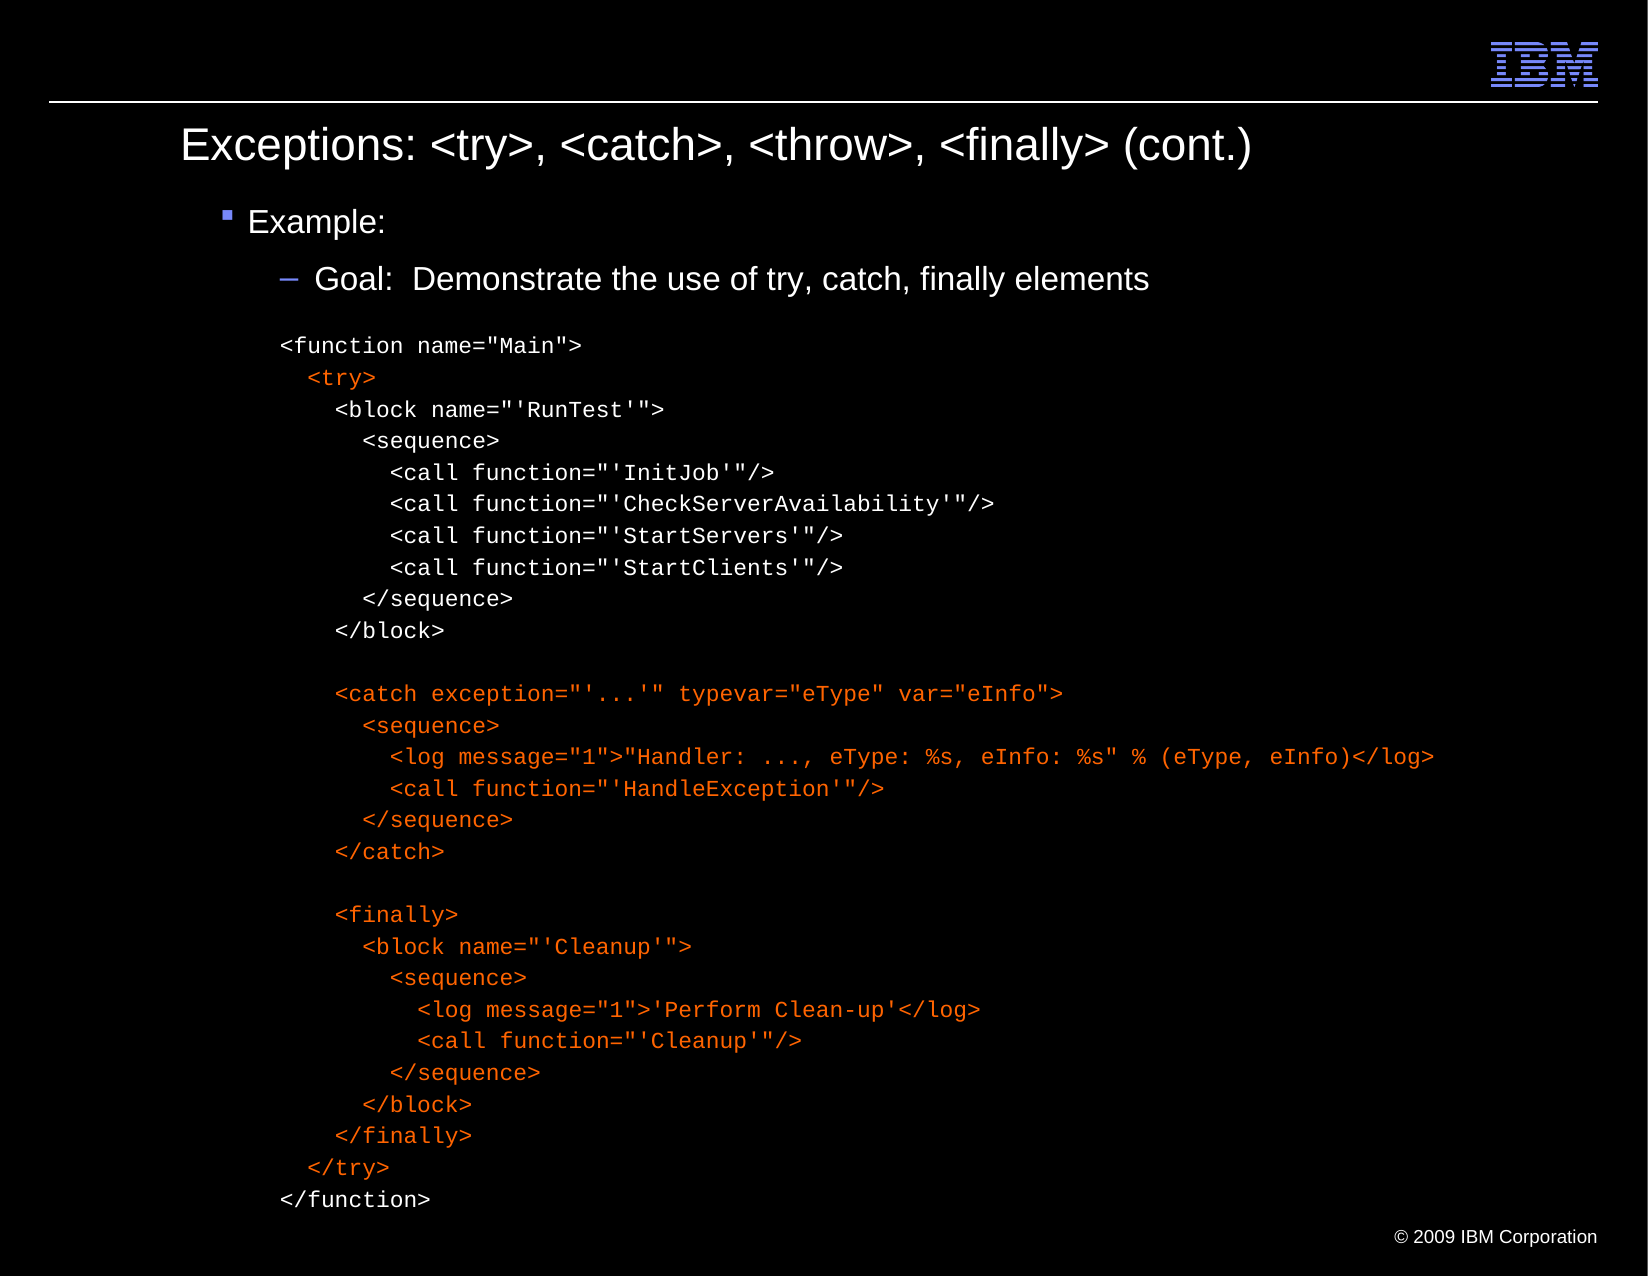

# Exceptions: <try>, <catch>, <throw>, <finally> (cont.)
Example:
Goal: Demonstrate the use of try, catch, finally elements
<function name="Main">
 <try>
 <block name="'RunTest'">
 <sequence>
 <call function="'InitJob'"/>
 <call function="'CheckServerAvailability'"/>
 <call function="'StartServers'"/>
 <call function="'StartClients'"/>
 </sequence>
 </block>
 <catch exception="'...'" typevar="eType" var="eInfo">
 <sequence>
 <log message="1">"Handler: ..., eType: %s, eInfo: %s" % (eType, eInfo)</log>
 <call function="'HandleException'"/>
 </sequence>
 </catch>
 <finally>
 <block name="'Cleanup'">
 <sequence>
 <log message="1">'Perform Clean-up'</log>
 <call function="'Cleanup'"/>
 </sequence>
 </block>
 </finally>
 </try>
</function>